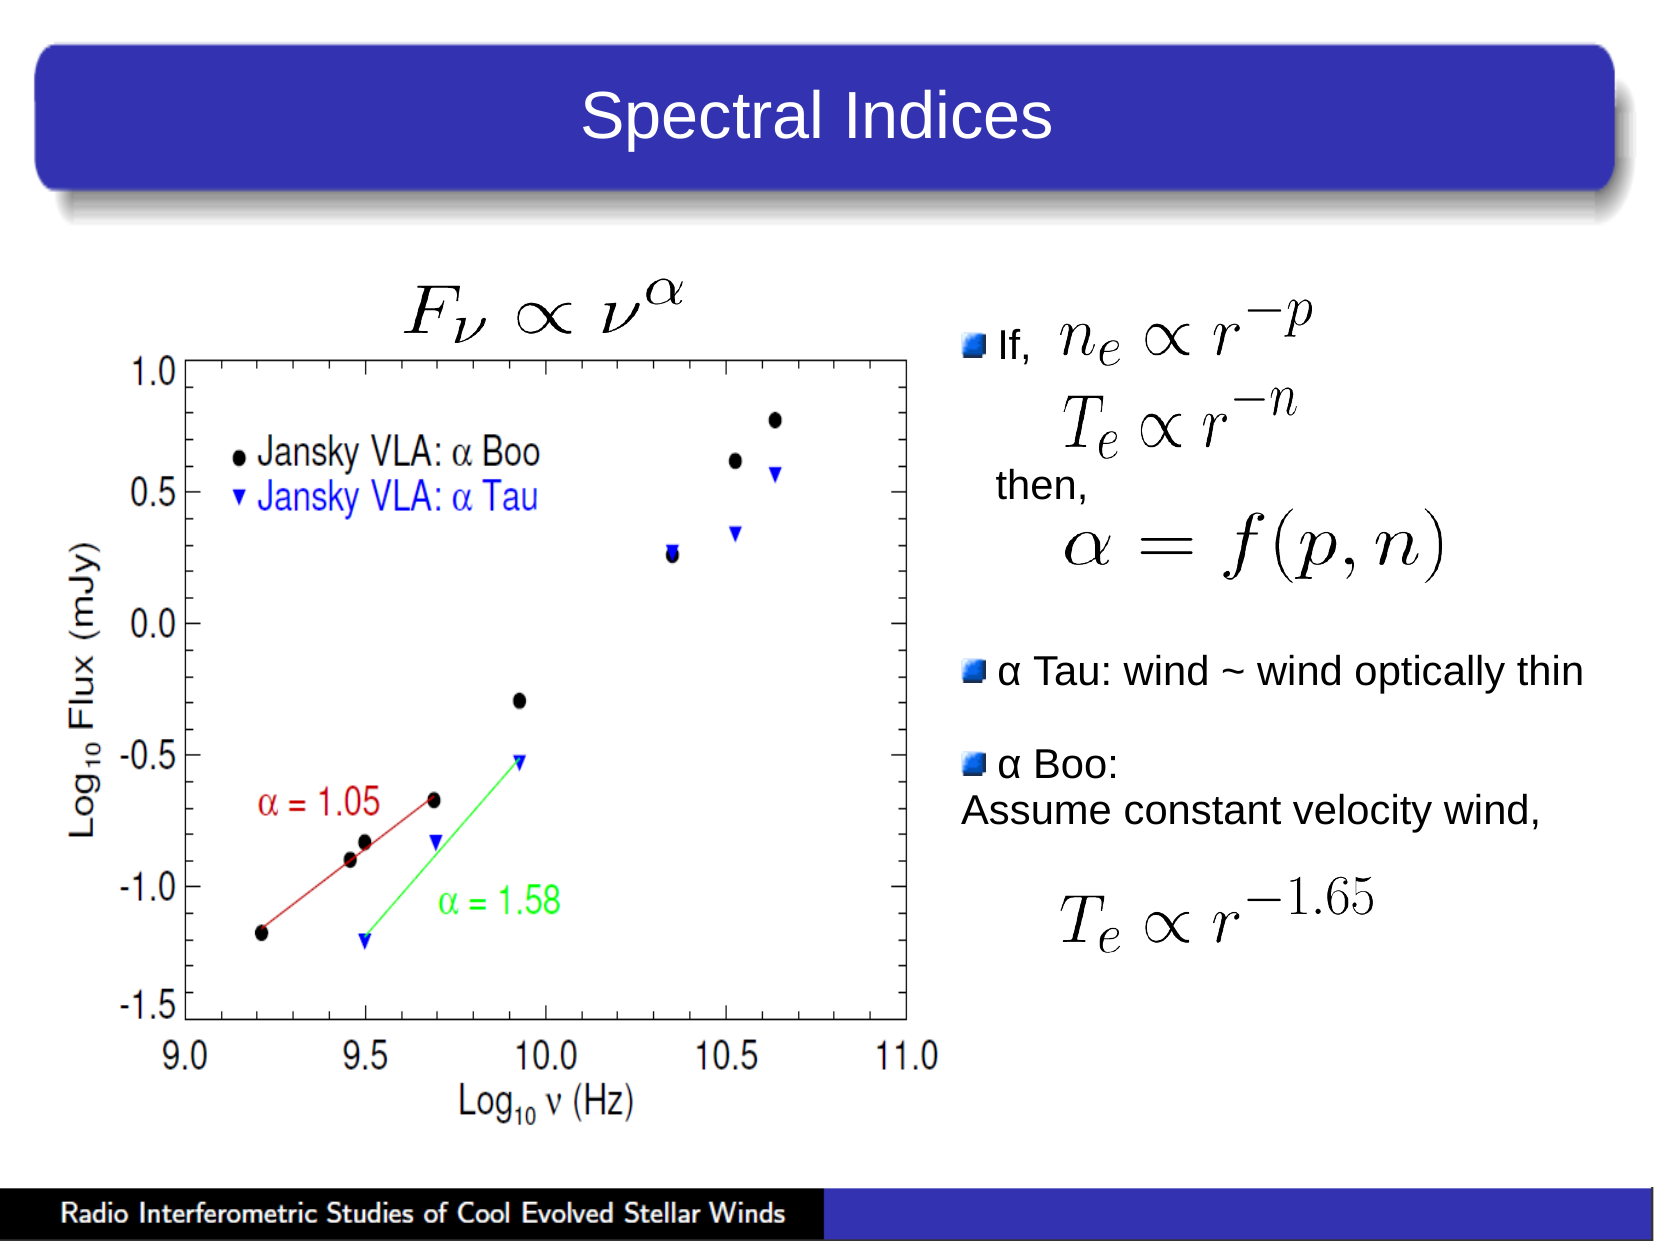

Spectral Indices
 If,
 then,
 α Tau: wind ~ wind optically thin
 α Boo:
Assume constant velocity wind,